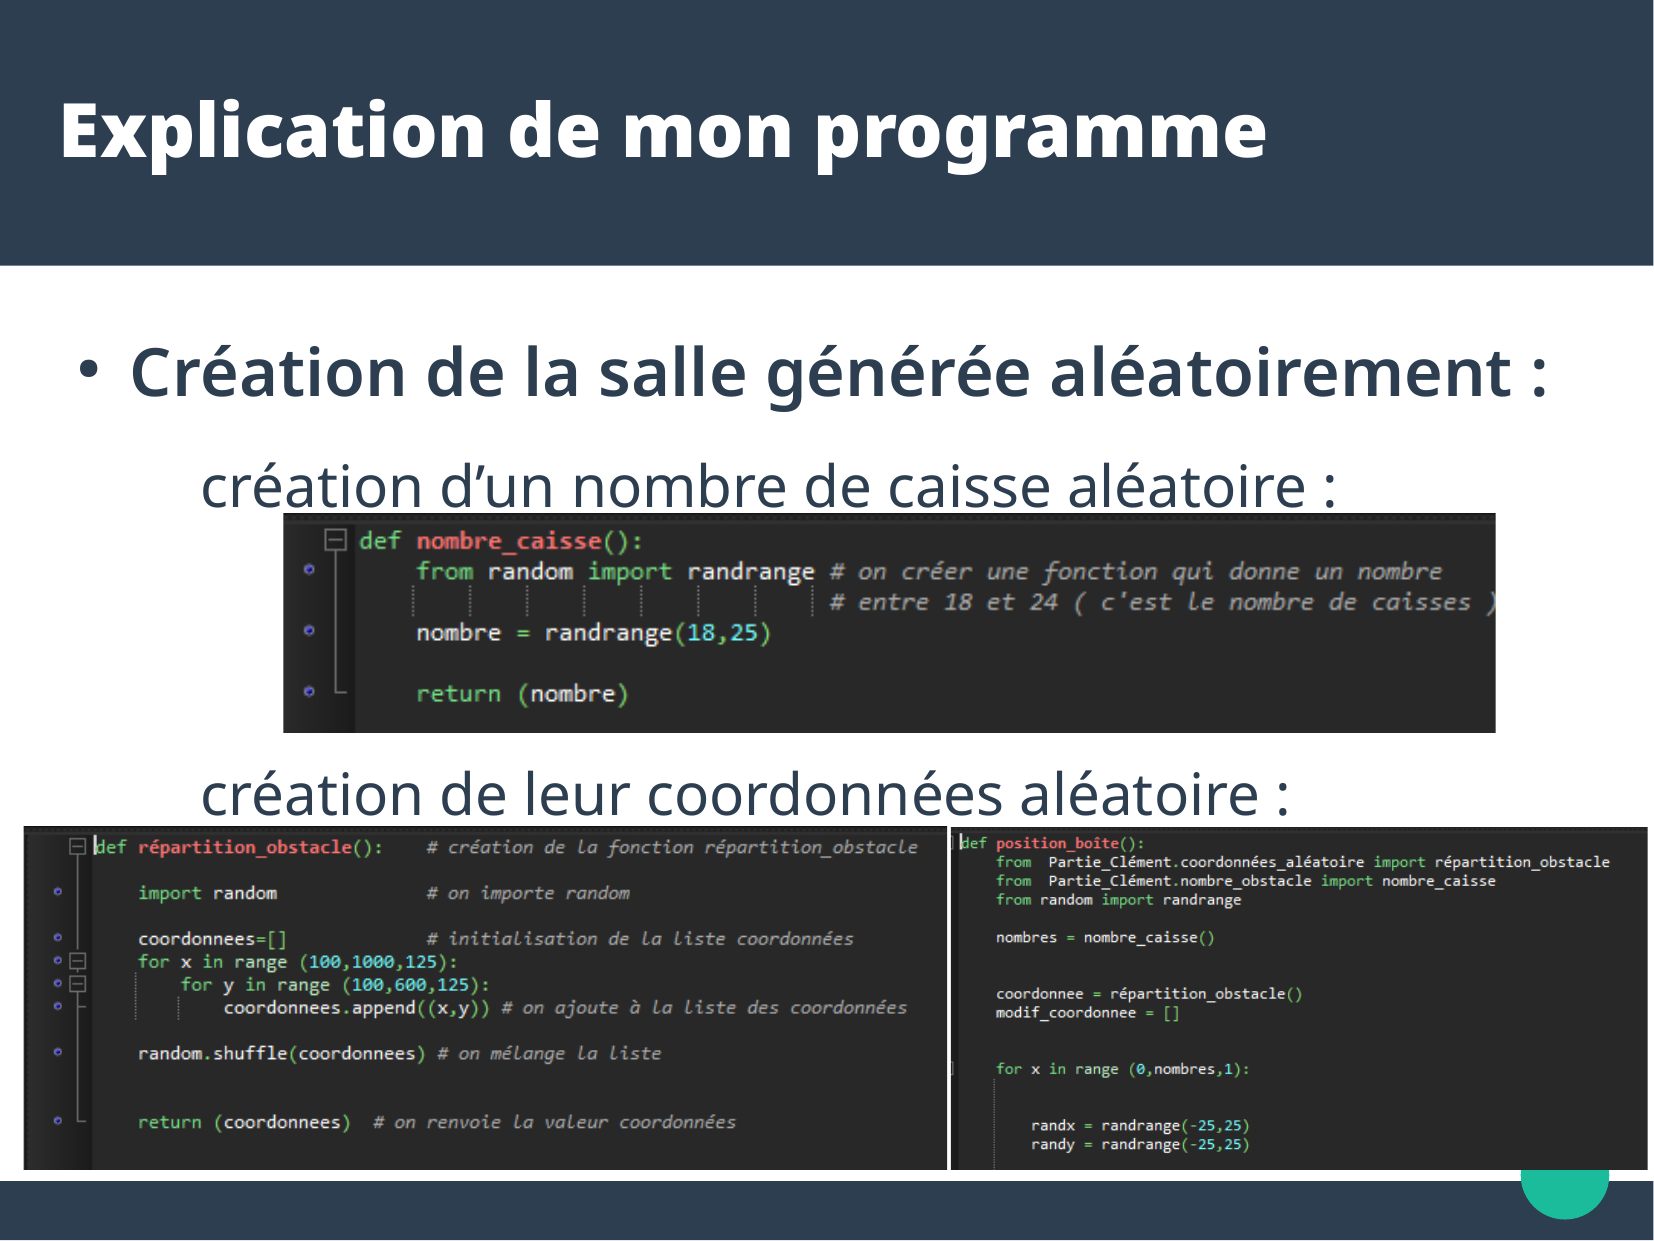

# Explication de mon programme
Création de la salle générée aléatoirement :
création d’un nombre de caisse aléatoire :
création de leur coordonnées aléatoire :